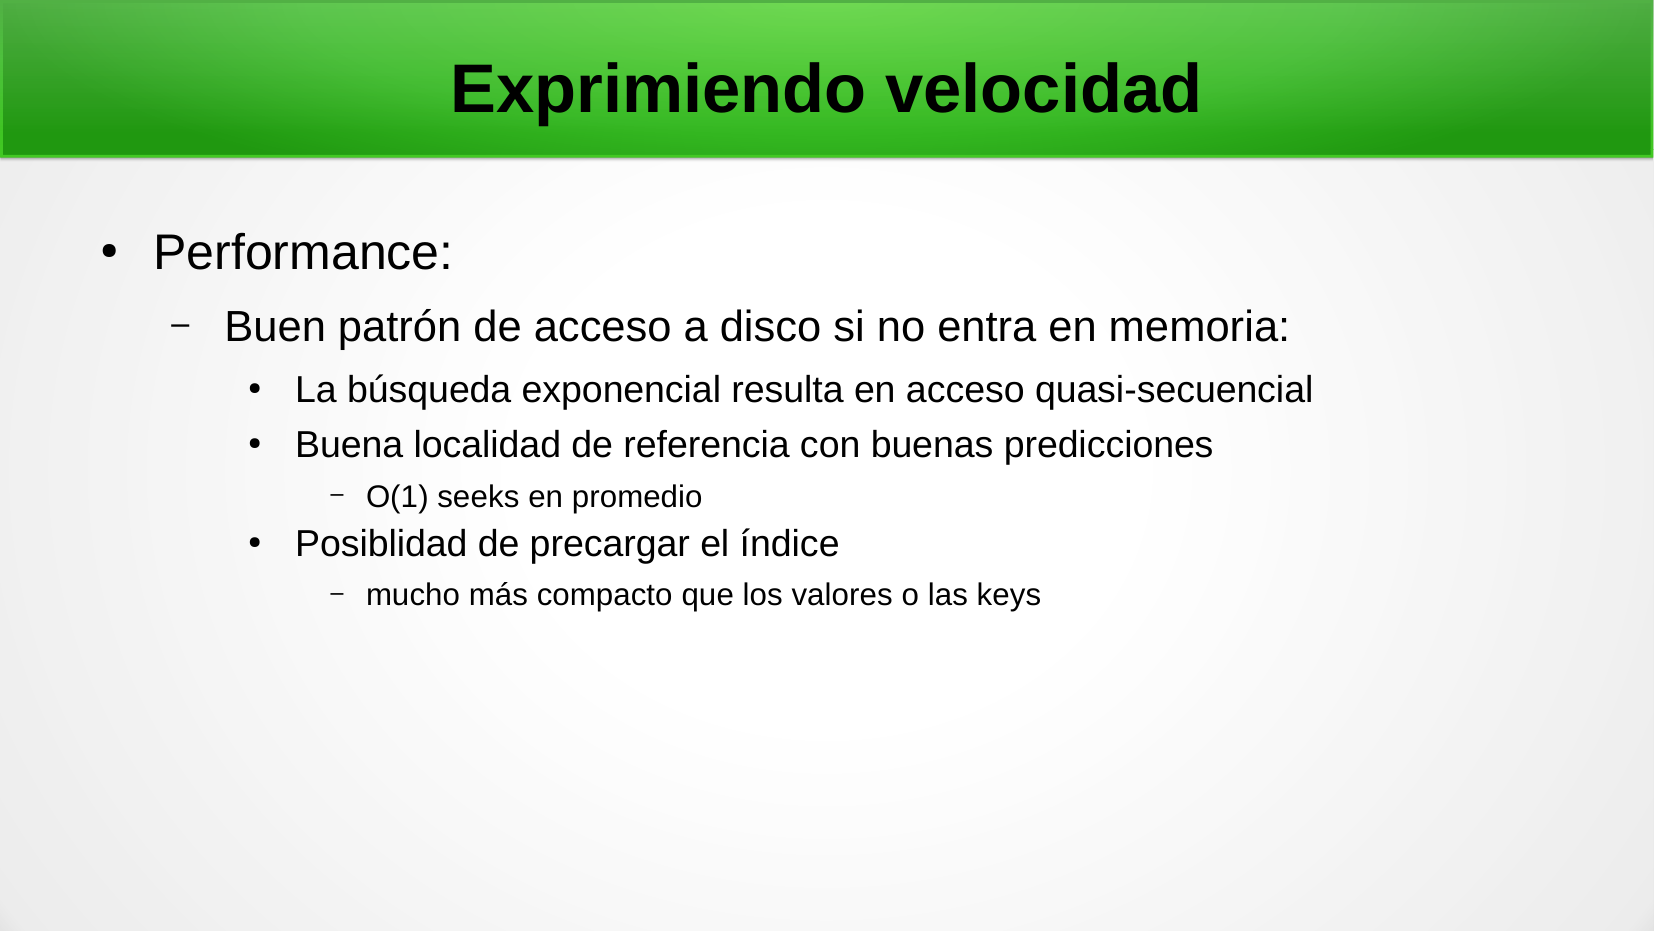

# Exprimiendo velocidad
Performance:
Buen patrón de acceso a disco si no entra en memoria:
La búsqueda exponencial resulta en acceso quasi-secuencial
Buena localidad de referencia con buenas predicciones
O(1) seeks en promedio
Posiblidad de precargar el índice
mucho más compacto que los valores o las keys